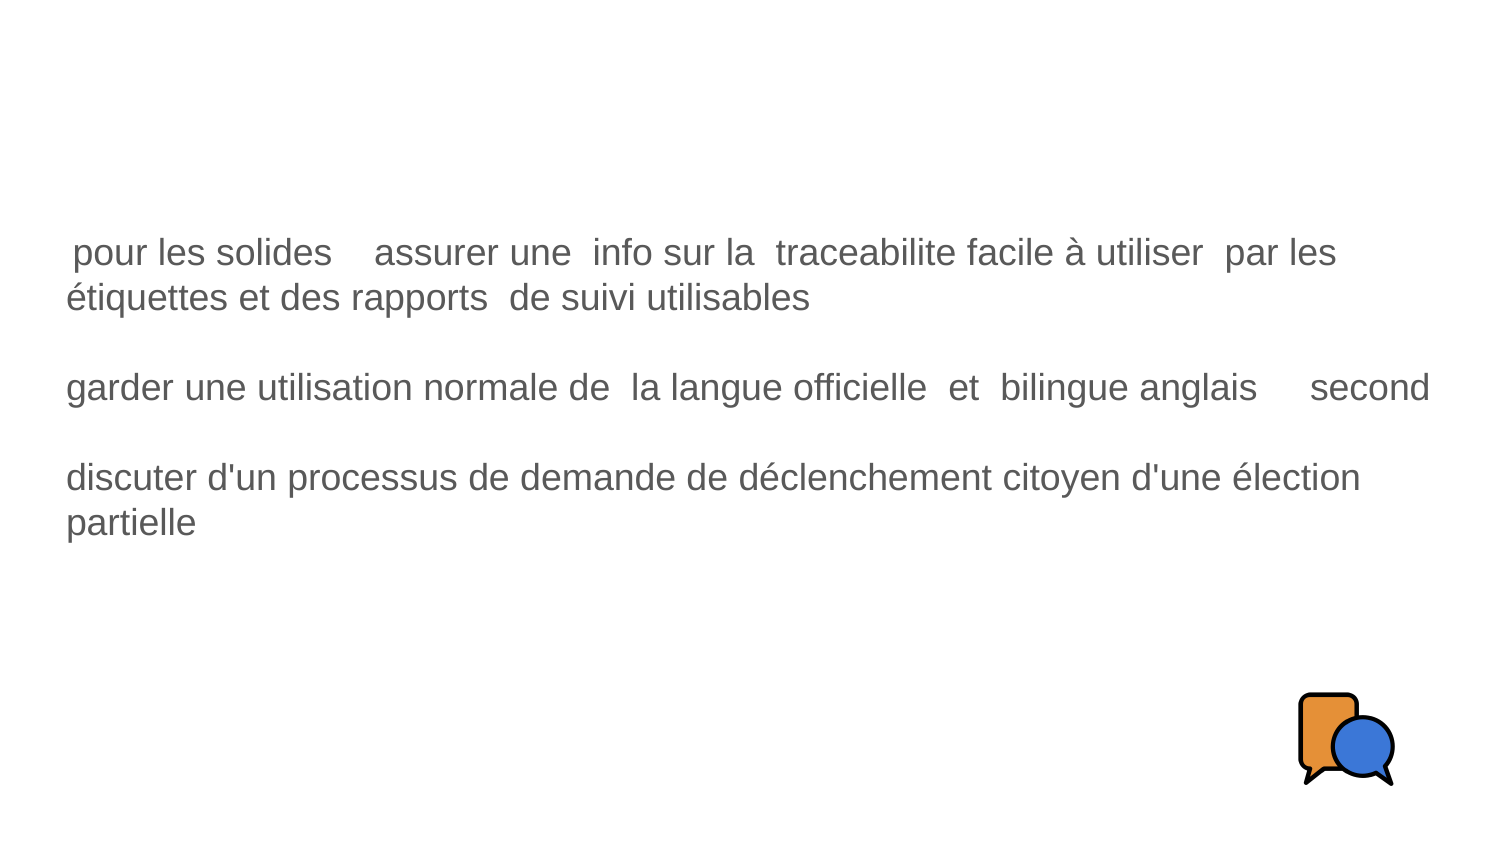

# pour les solides assurer une info sur la traceabilite facile à utiliser par les étiquettes et des rapports de suivi utilisables
garder une utilisation normale de la langue officielle et bilingue anglais second
discuter d'un processus de demande de déclenchement citoyen d'une élection partielle